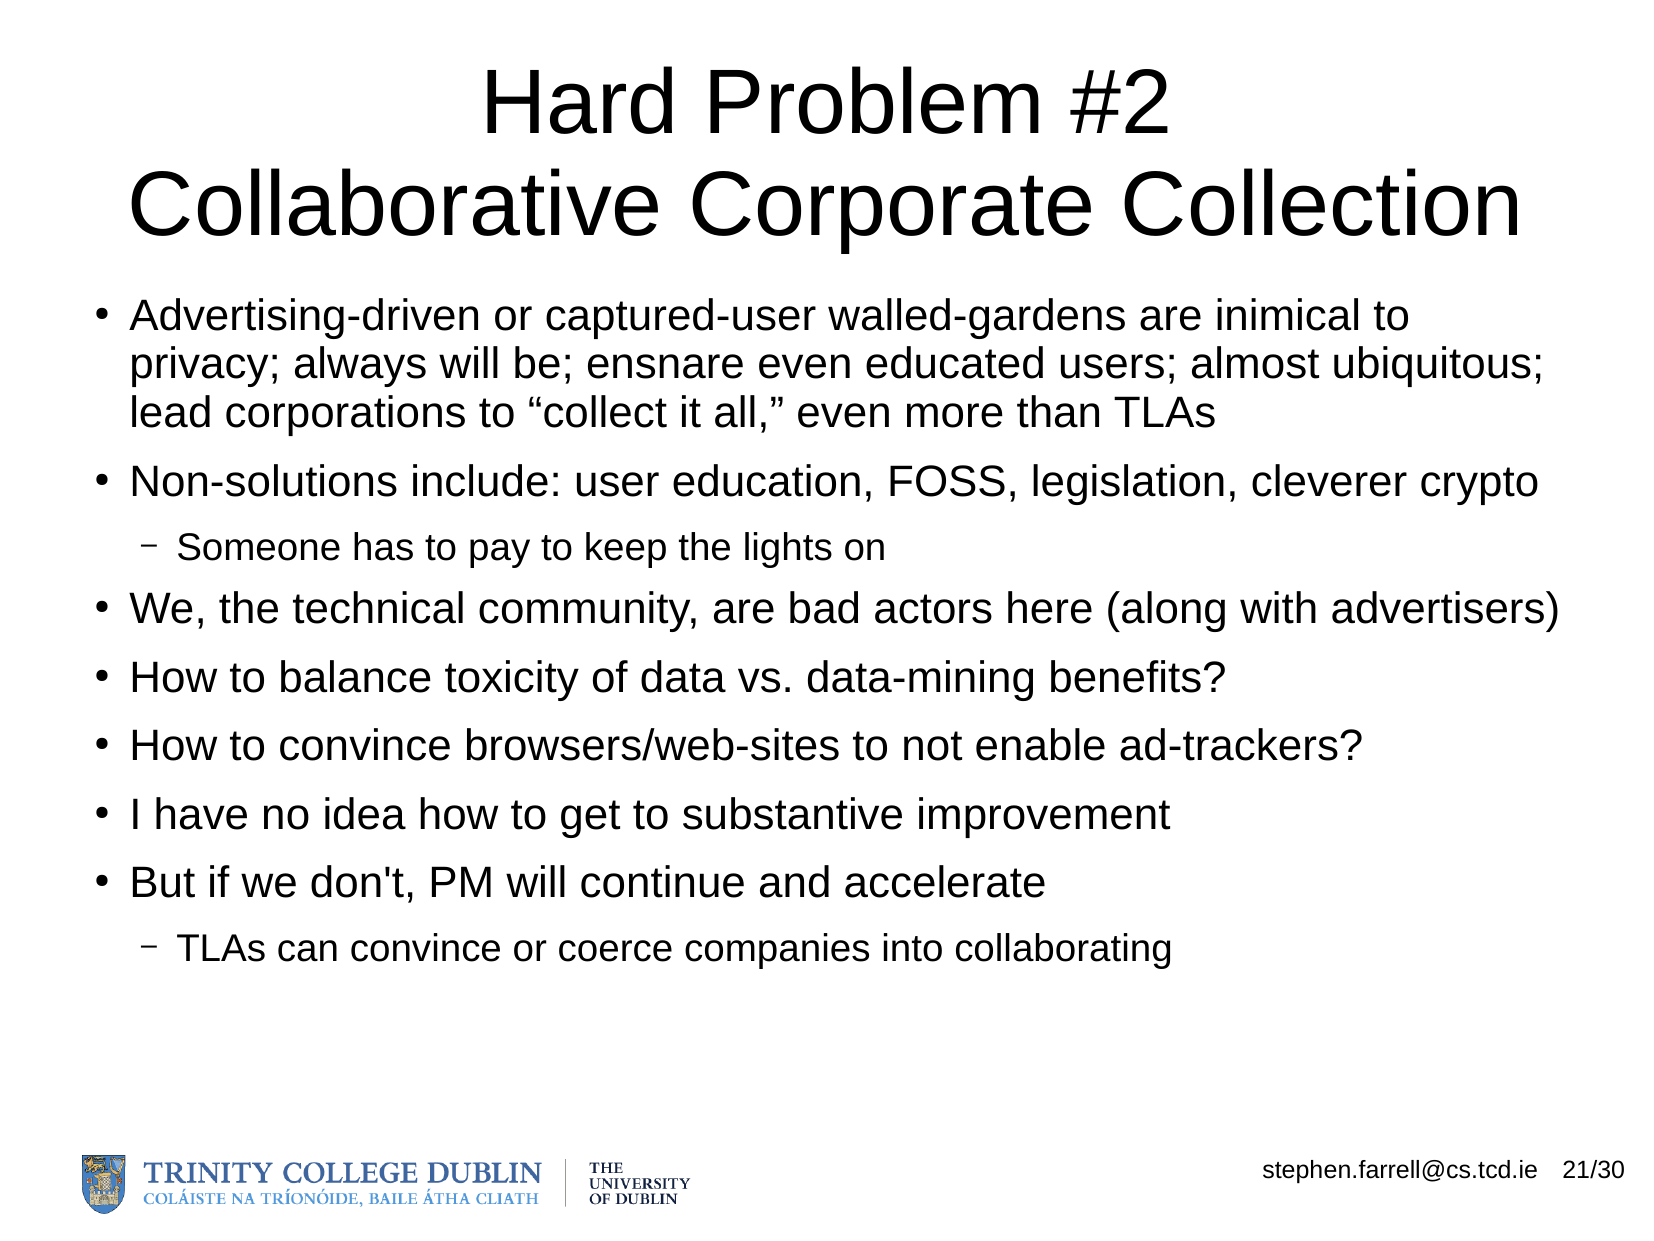

# Hard Problem #2 Collaborative Corporate Collection
Advertising-driven or captured-user walled-gardens are inimical to privacy; always will be; ensnare even educated users; almost ubiquitous; lead corporations to “collect it all,” even more than TLAs
Non-solutions include: user education, FOSS, legislation, cleverer crypto
Someone has to pay to keep the lights on
We, the technical community, are bad actors here (along with advertisers)
How to balance toxicity of data vs. data-mining benefits?
How to convince browsers/web-sites to not enable ad-trackers?
I have no idea how to get to substantive improvement
But if we don't, PM will continue and accelerate
TLAs can convince or coerce companies into collaborating